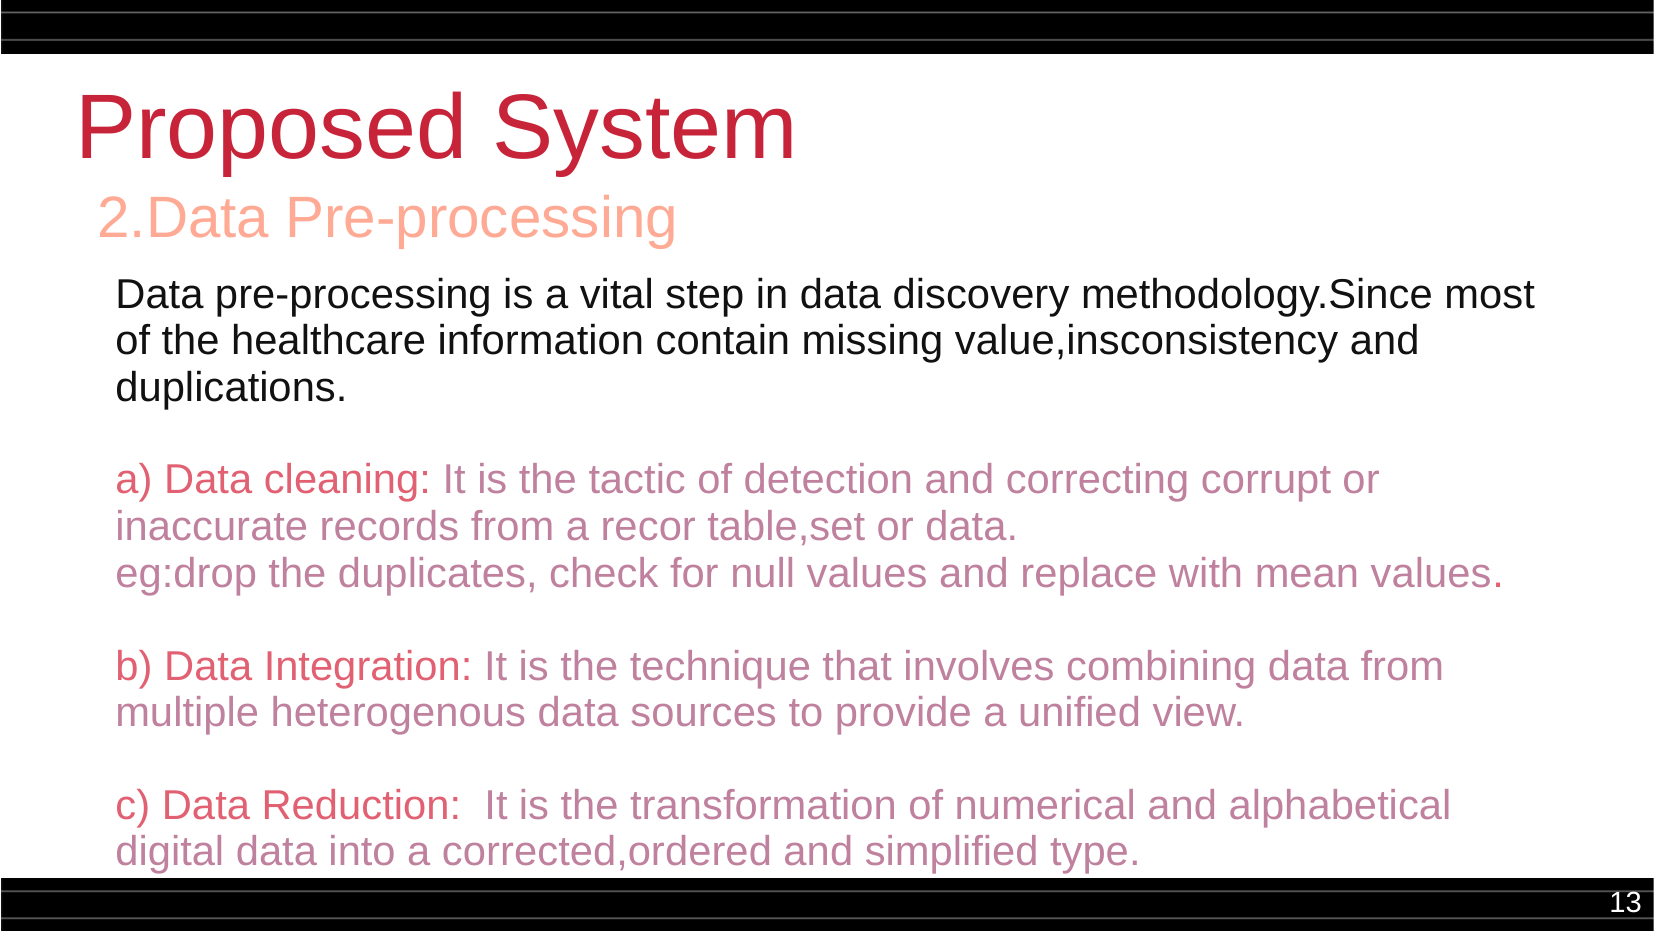

# Proposed System
2.Data Pre-processing
Data pre-processing is a vital step in data discovery methodology.Since most of the healthcare information contain missing value,insconsistency and duplications.
a) Data cleaning: It is the tactic of detection and correcting corrupt or inaccurate records from a recor table,set or data.
eg:drop the duplicates, check for null values and replace with mean values.
b) Data Integration: It is the technique that involves combining data from multiple heterogenous data sources to provide a unified view.
c) Data Reduction: It is the transformation of numerical and alphabetical digital data into a corrected,ordered and simplified type.